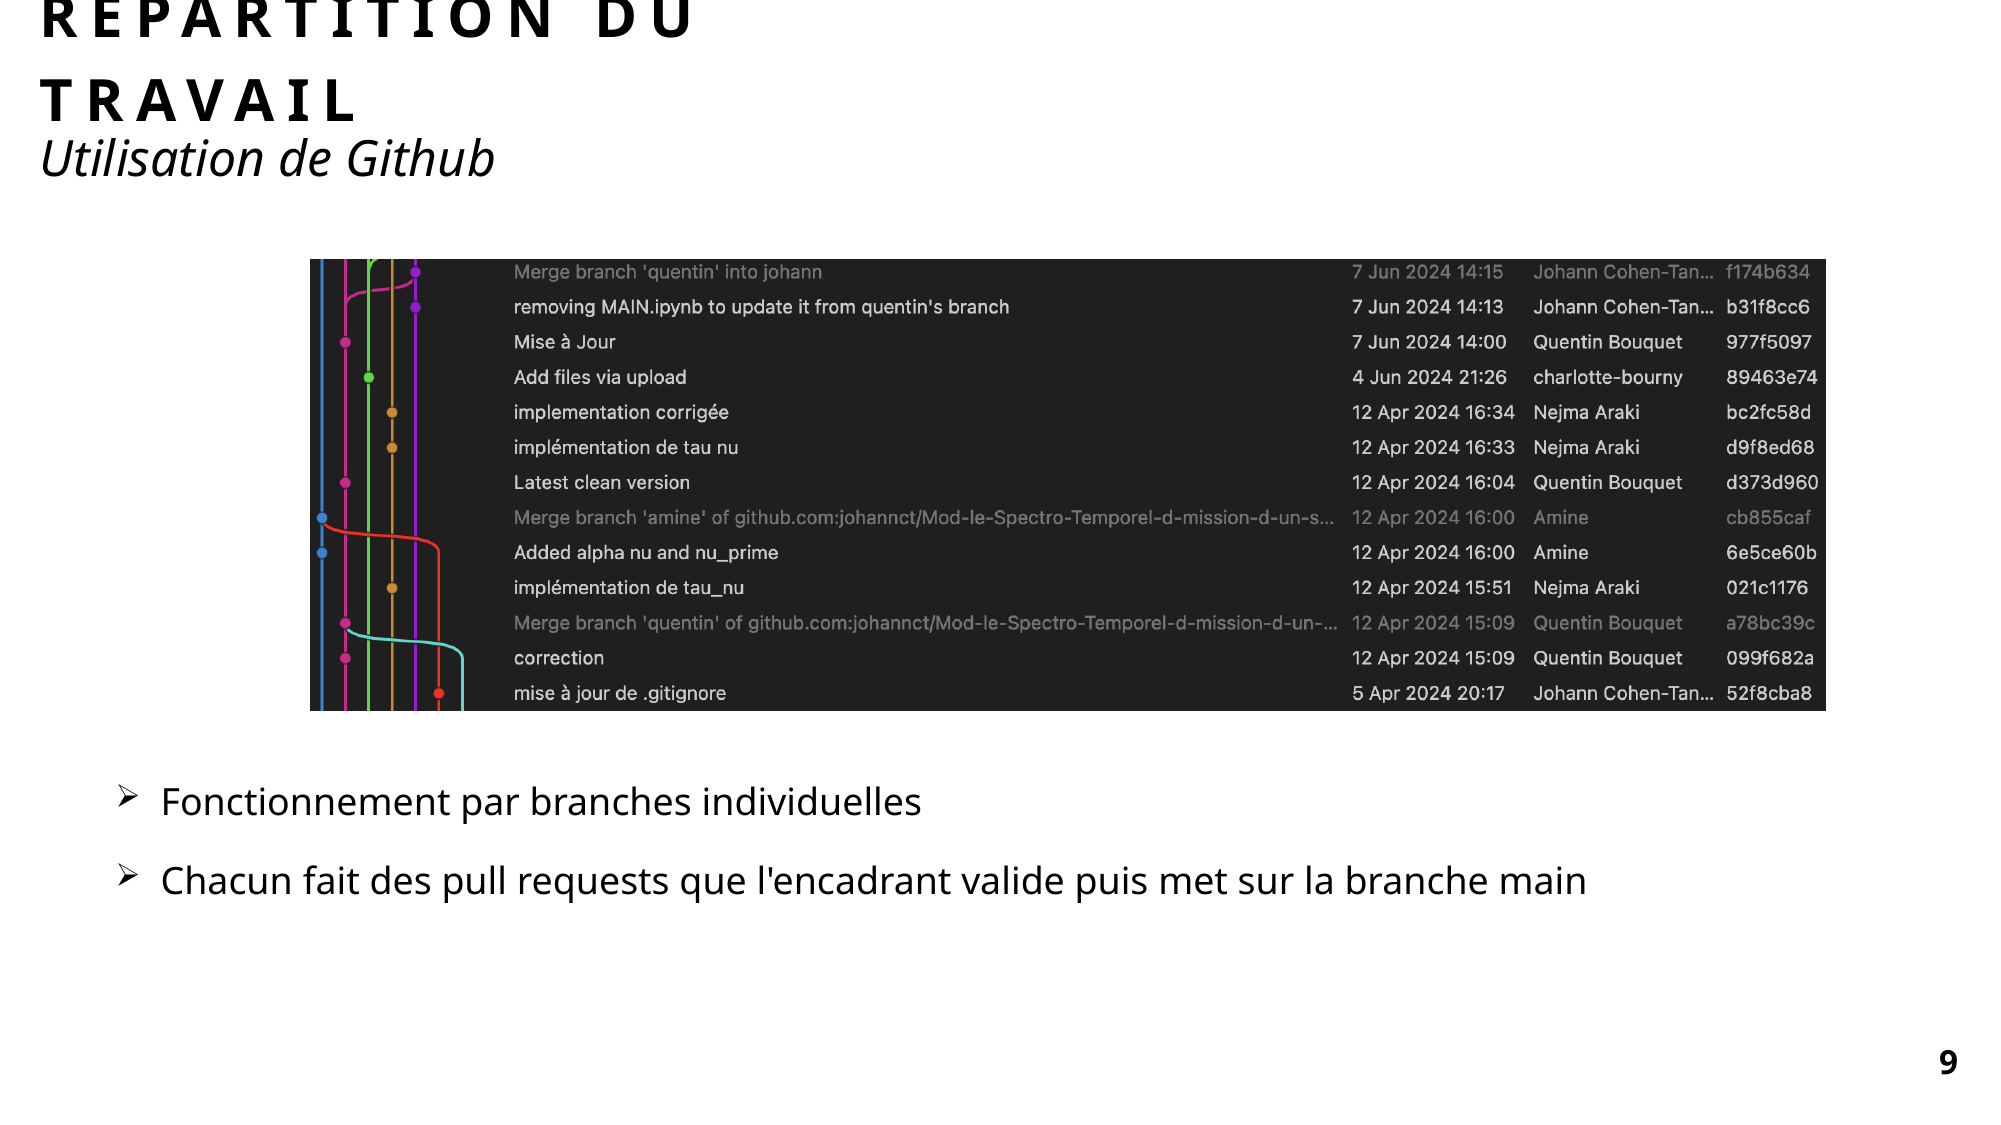

# Répartition du travail
Utilisation de Github
Mines Paris | PSL
Fonctionnement par branches individuelles
Chacun fait des pull requests que l'encadrant valide puis met sur la branche main